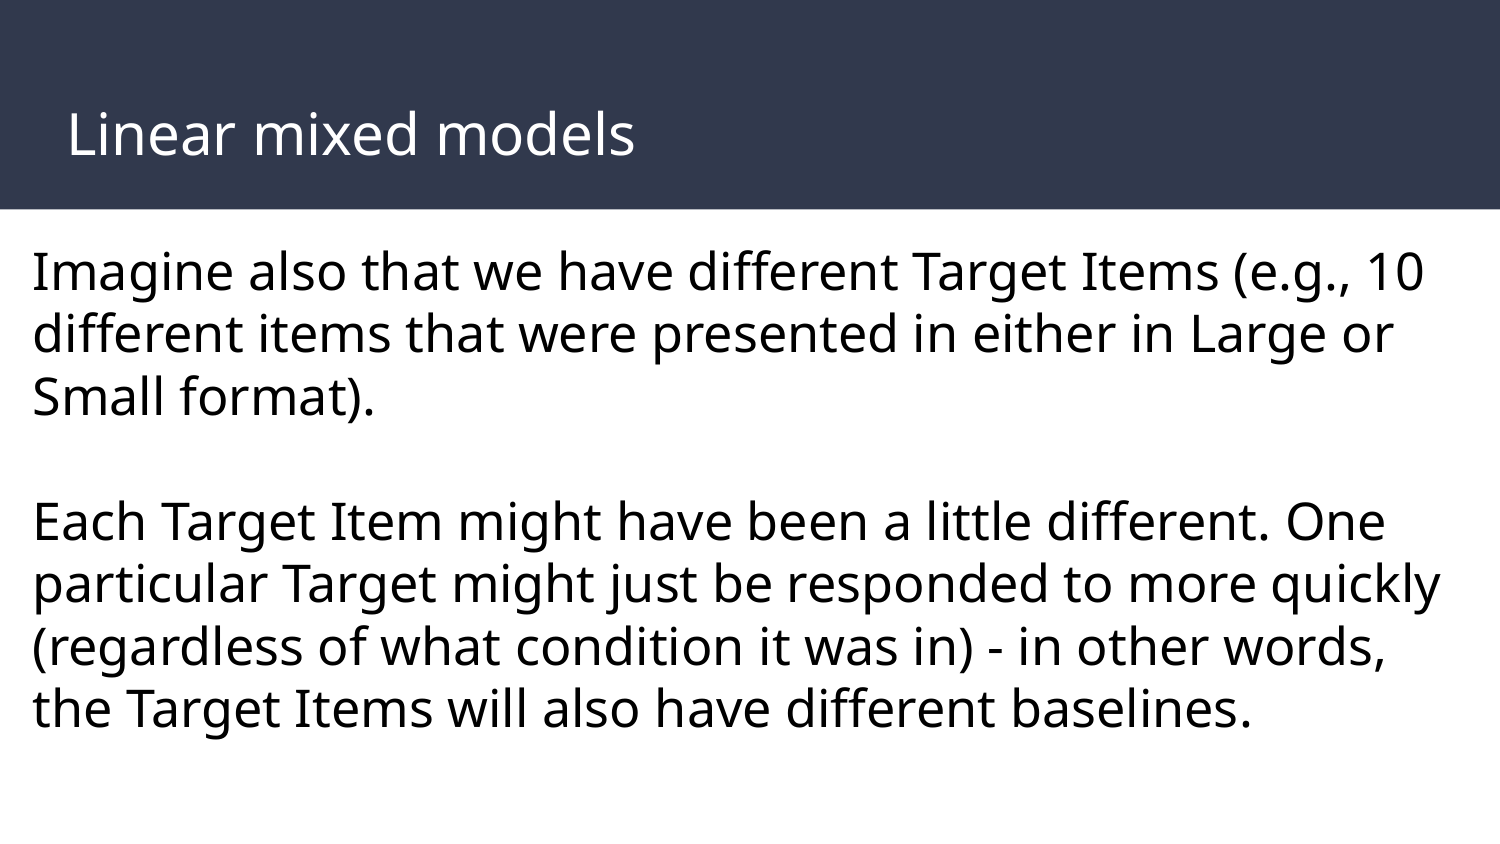

# Linear mixed models
Imagine also that we have different Target Items (e.g., 10 different items that were presented in either in Large or Small format).
Each Target Item might have been a little different. One particular Target might just be responded to more quickly (regardless of what condition it was in) - in other words, the Target Items will also have different baselines.